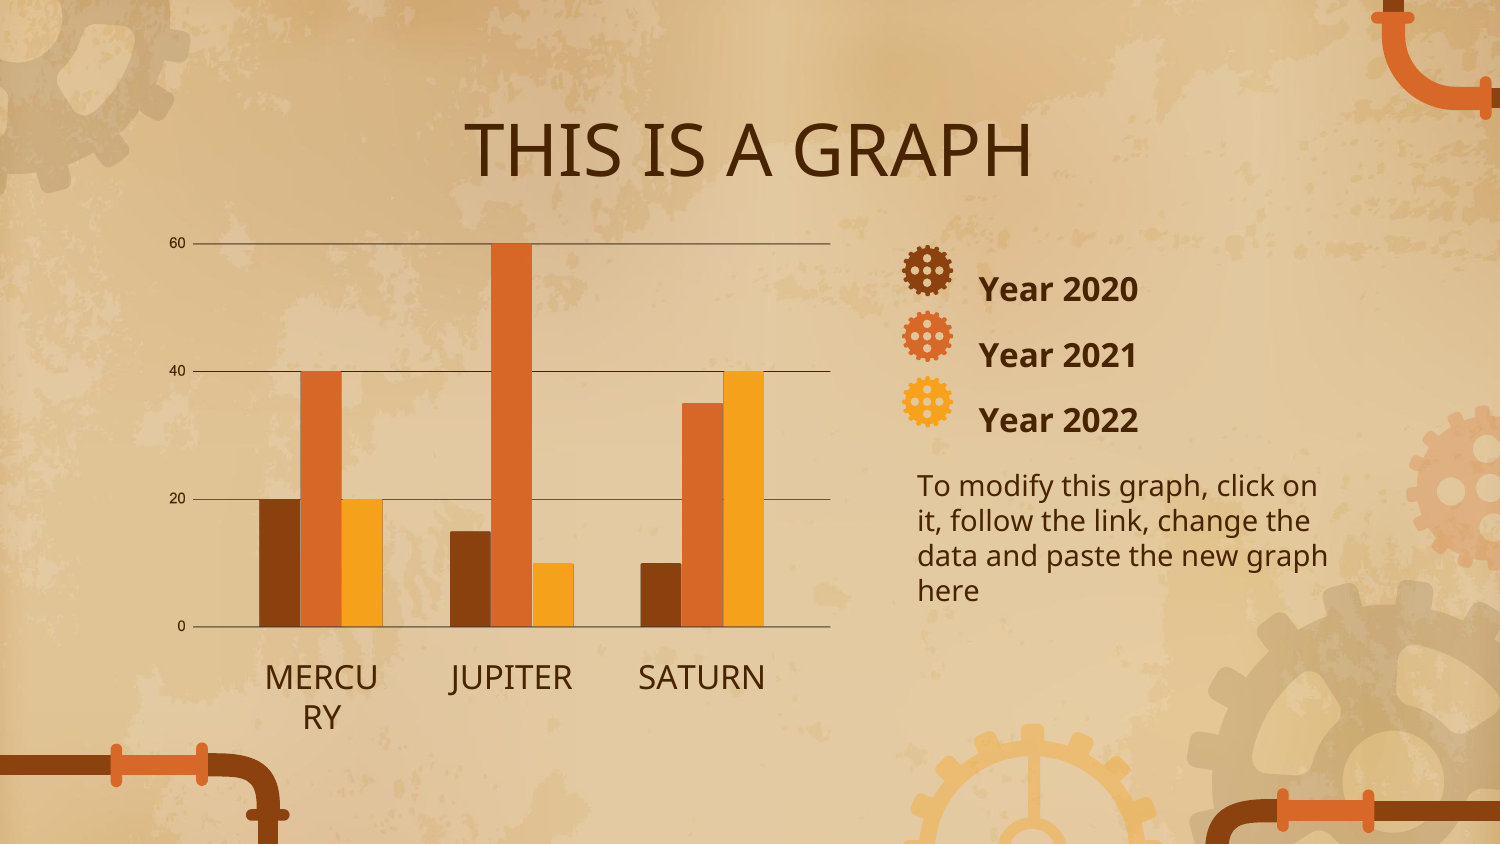

# THIS IS A GRAPH
Year 2020
Year 2021
Year 2022
To modify this graph, click on it, follow the link, change the data and paste the new graph here
MERCURY
JUPITER
SATURN